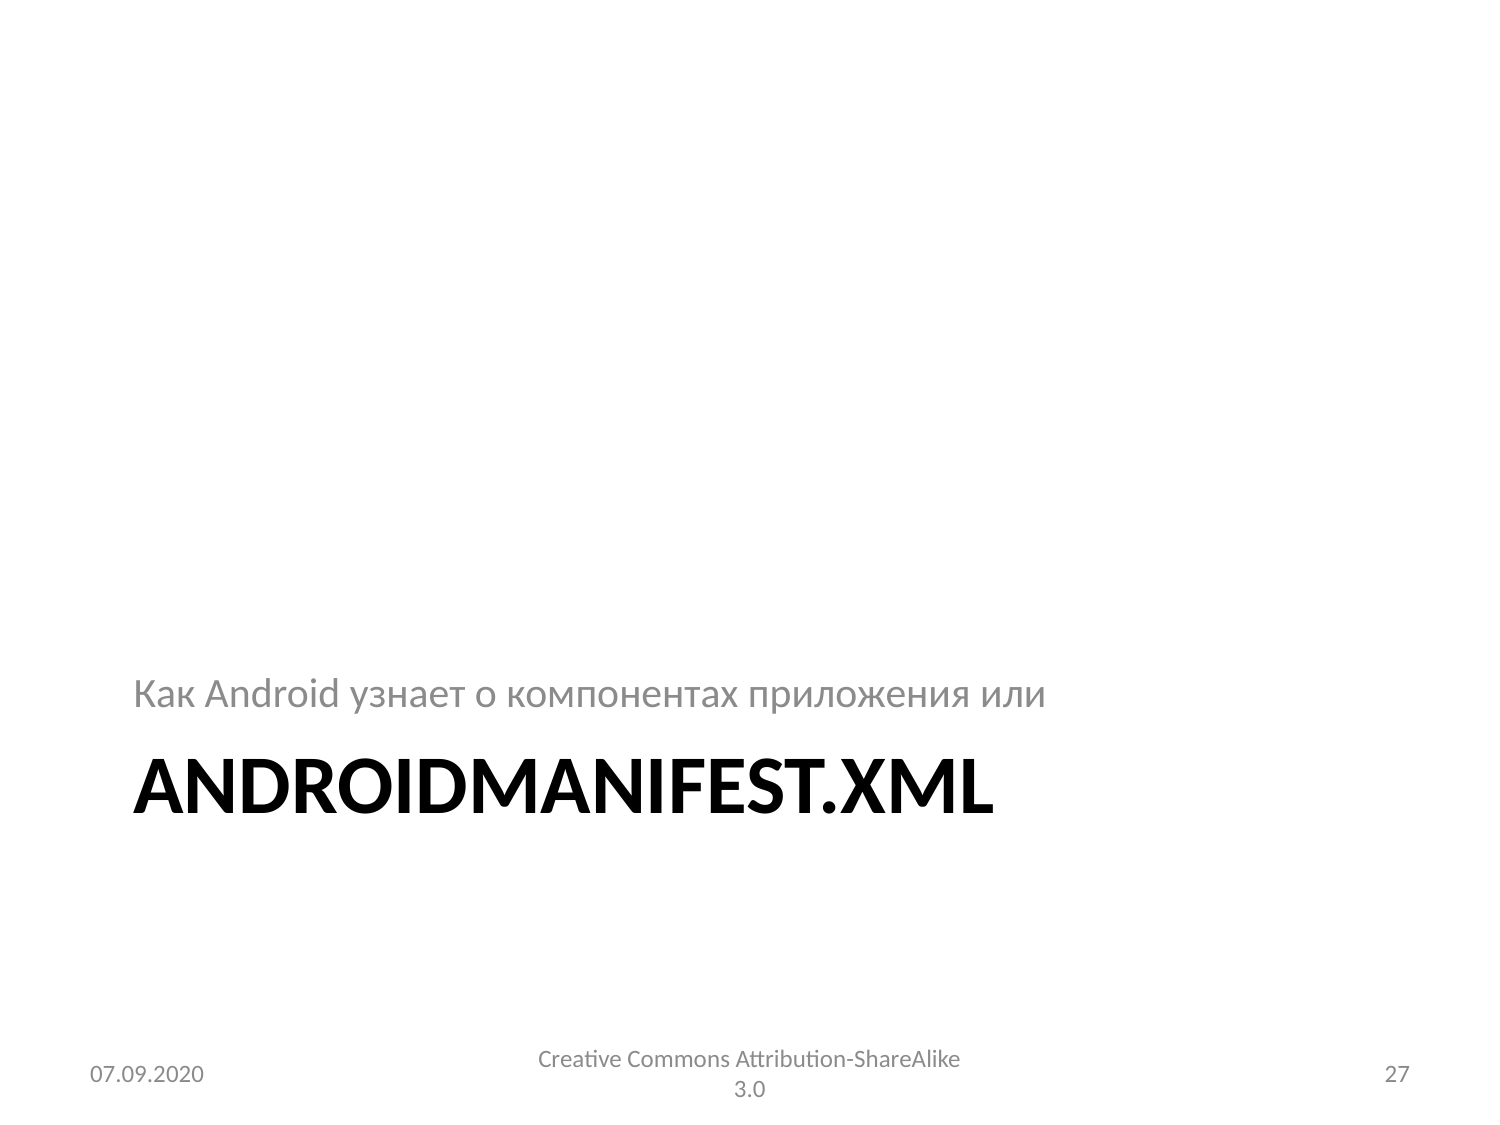

Как Android узнает о компонентах приложения или
# AndroidManifest.xml
07.09.2020
Creative Commons Attribution-ShareAlike 3.0